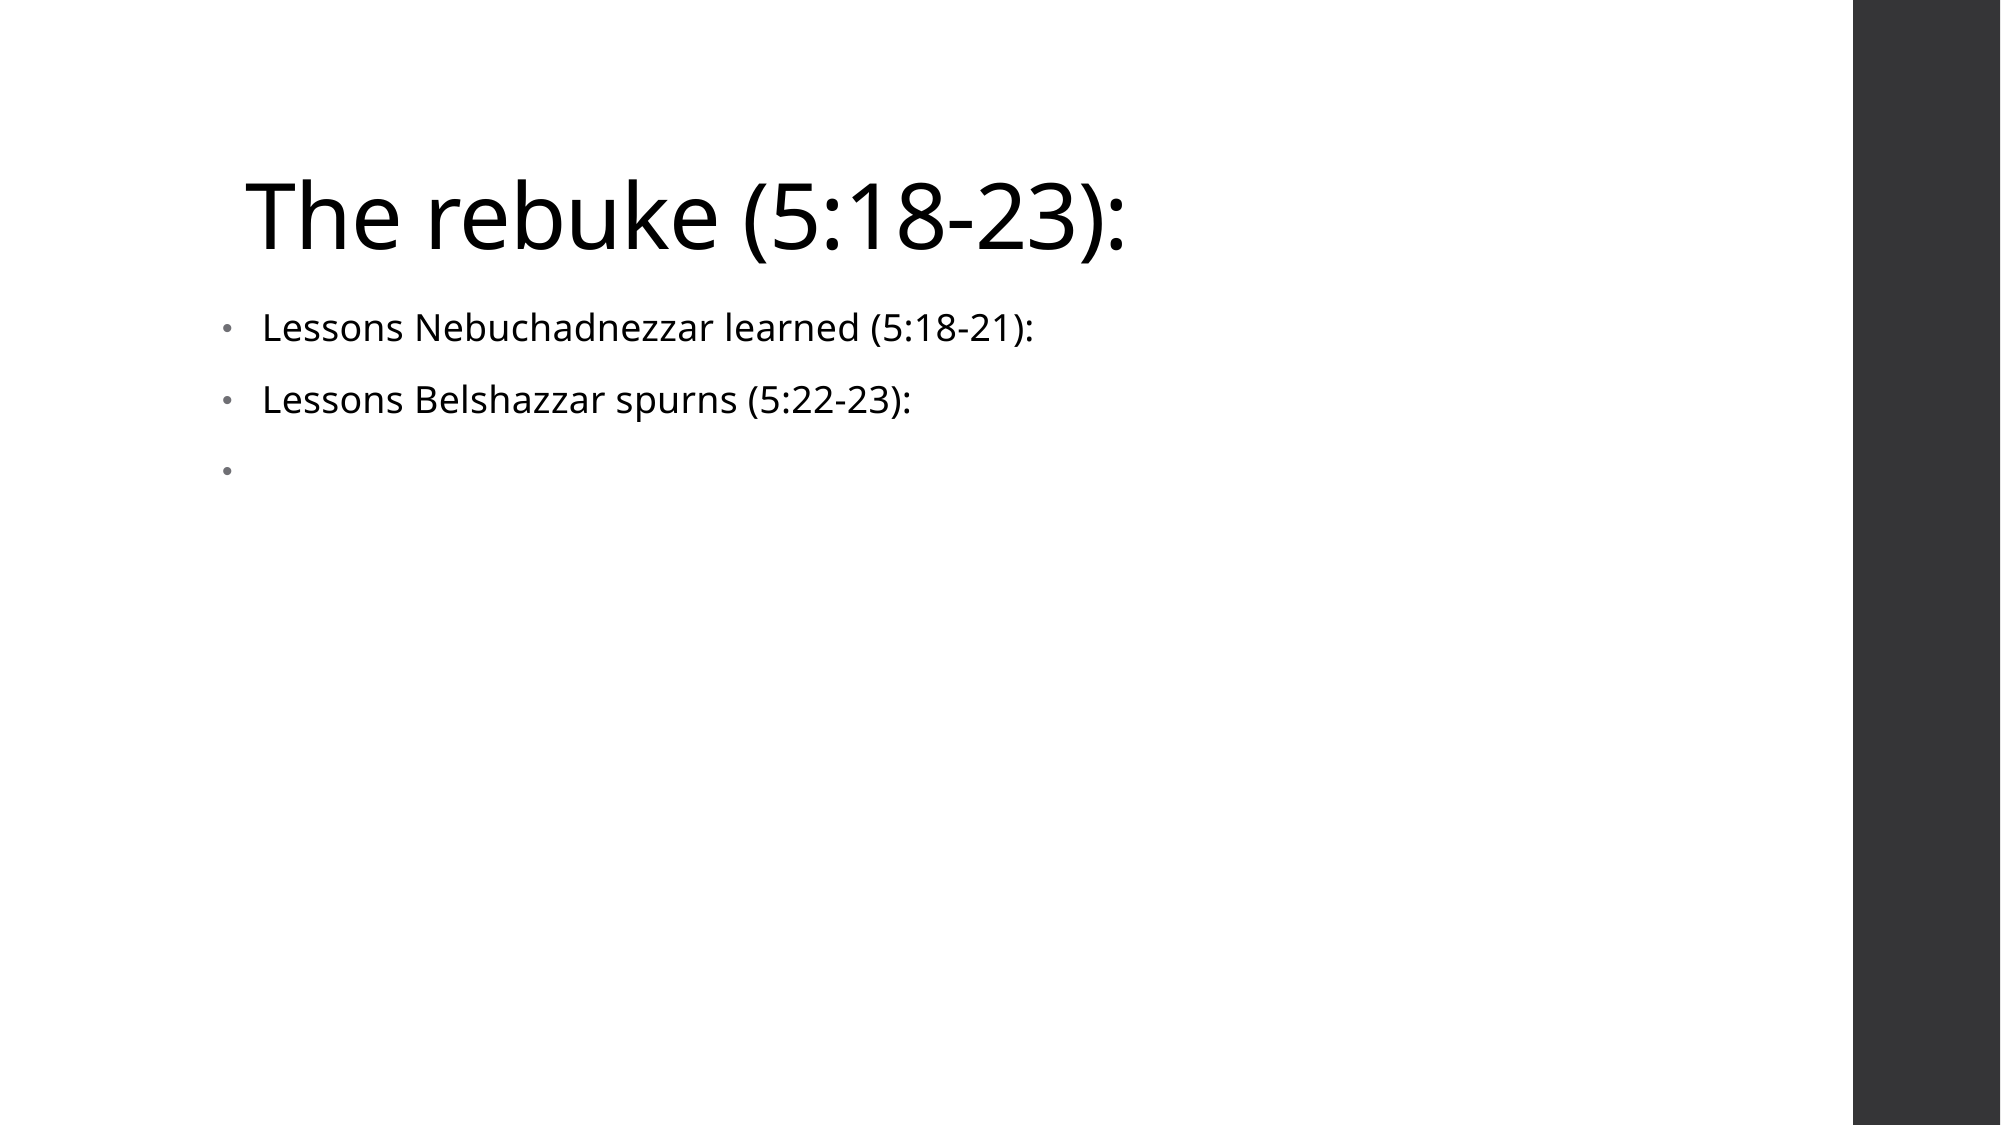

# The rebuke (5:18-23):
 Lessons Nebuchadnezzar learned (5:18-21):
 Lessons Belshazzar spurns (5:22-23):